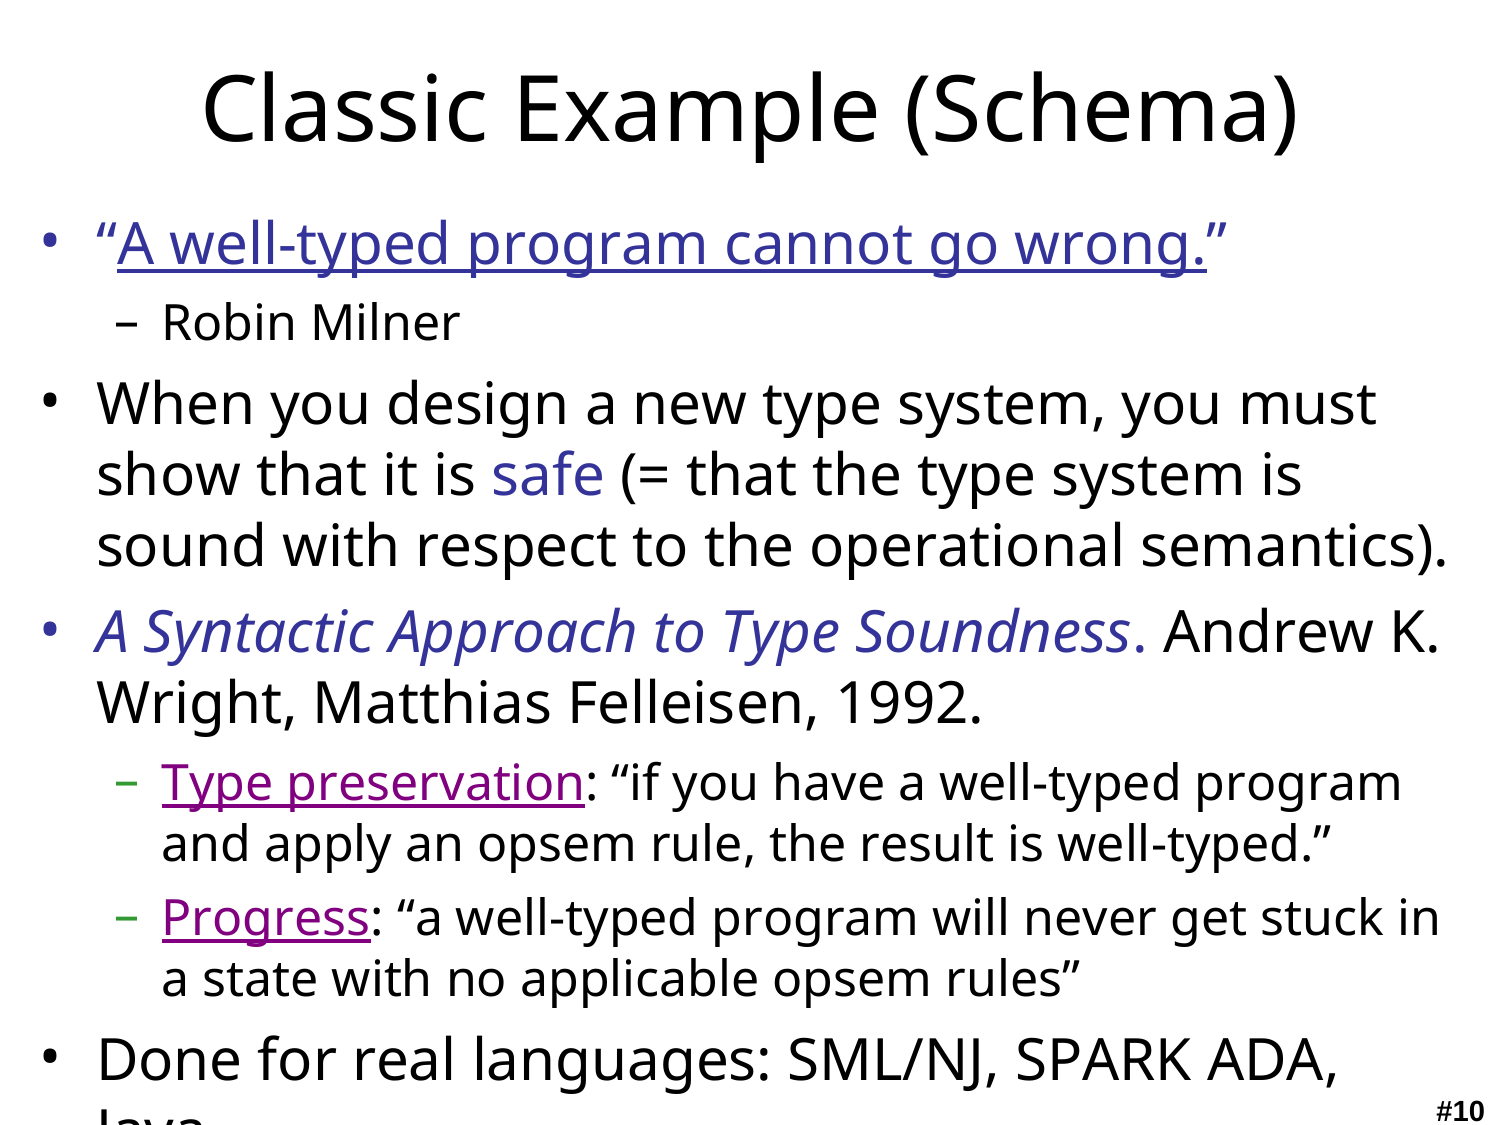

# Classic Example (Schema)
“A well-typed program cannot go wrong.”
Robin Milner
When you design a new type system, you must show that it is safe (= that the type system is sound with respect to the operational semantics).
A Syntactic Approach to Type Soundness. Andrew K. Wright, Matthias Felleisen, 1992.
Type preservation: “if you have a well-typed program and apply an opsem rule, the result is well-typed.”
Progress: “a well-typed program will never get stuck in a state with no applicable opsem rules”
Done for real languages: SML/NJ, SPARK ADA, Java
PL/I, plus basically every toy PL research language ever.
10